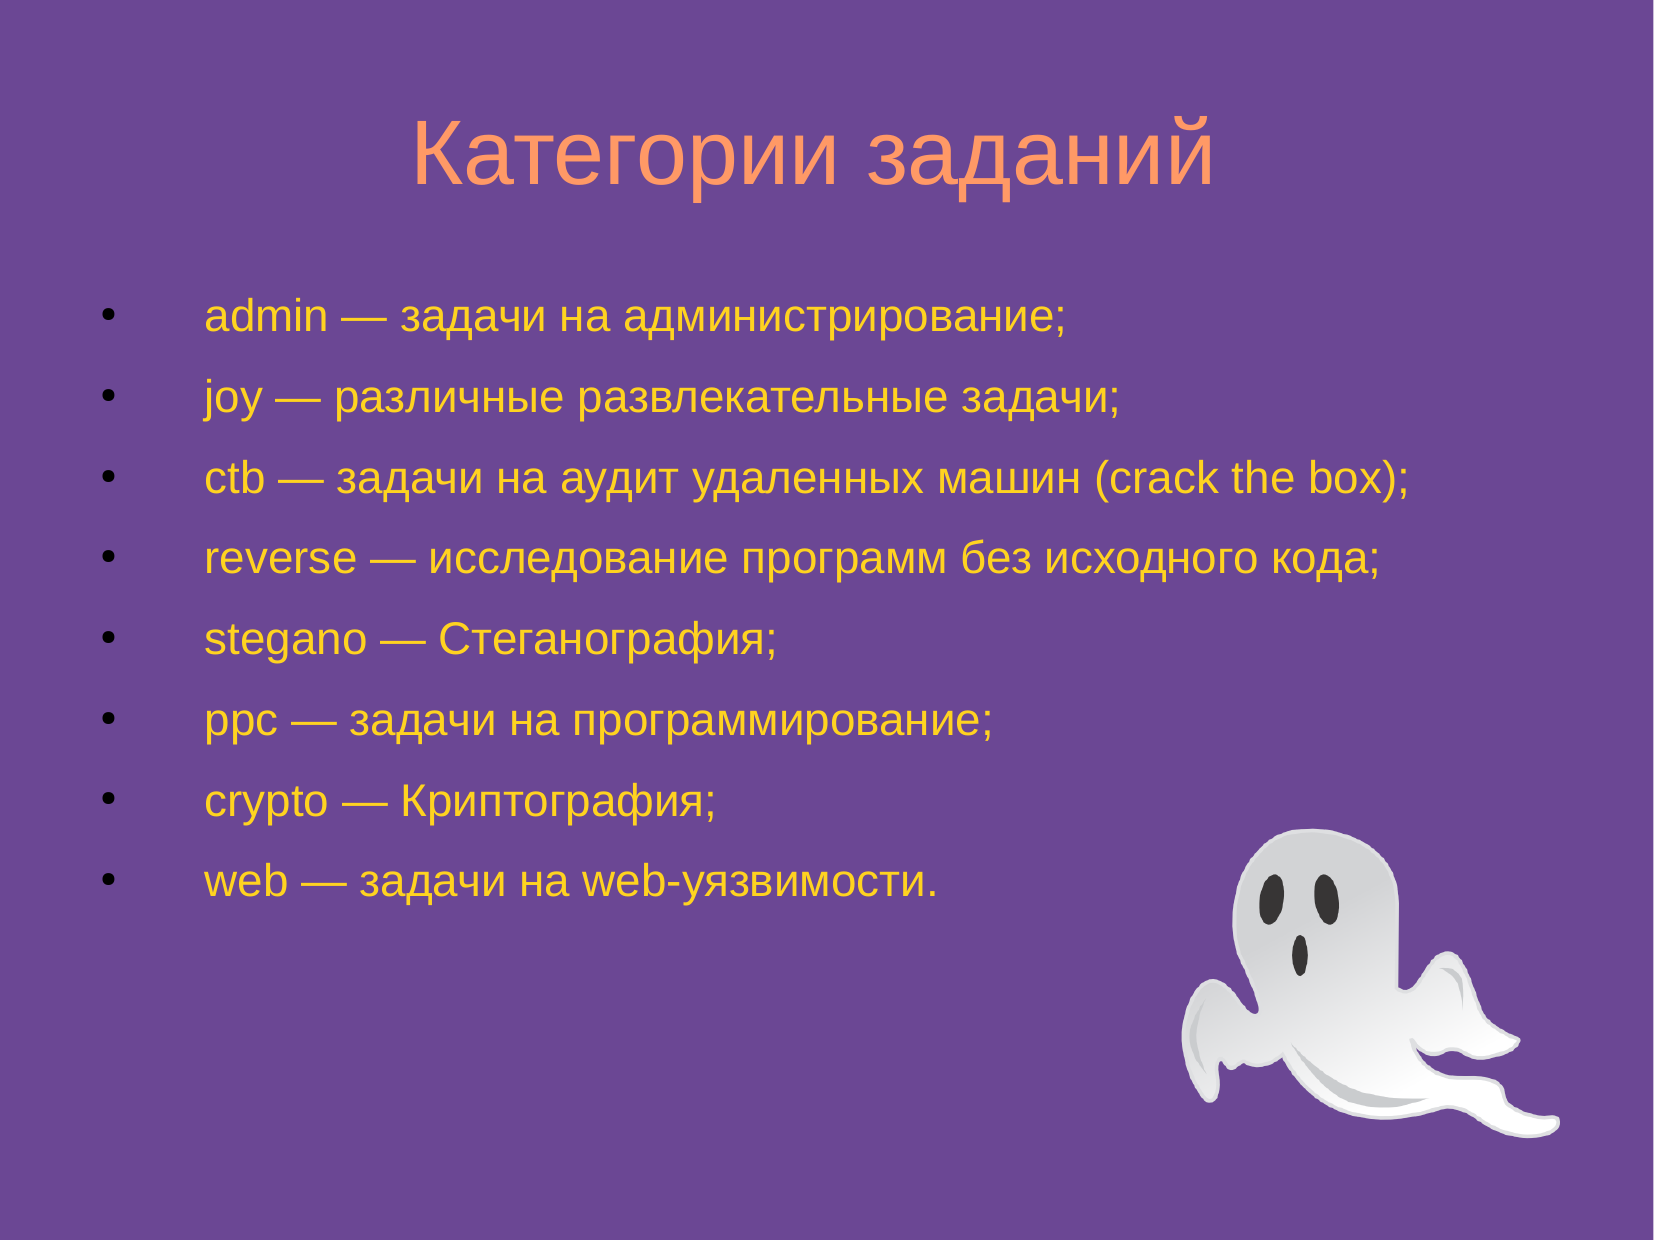

# Категории заданий
 admin — задачи на администрирование;
 joy — различные развлекательные задачи;
 ctb — задачи на аудит удаленных машин (crack the box);
 reverse — исследование программ без исходного кода;
 stegano — Стеганография;
 ppc — задачи на программирование;
 crypto — Криптография;
 web — задачи на web-уязвимости.